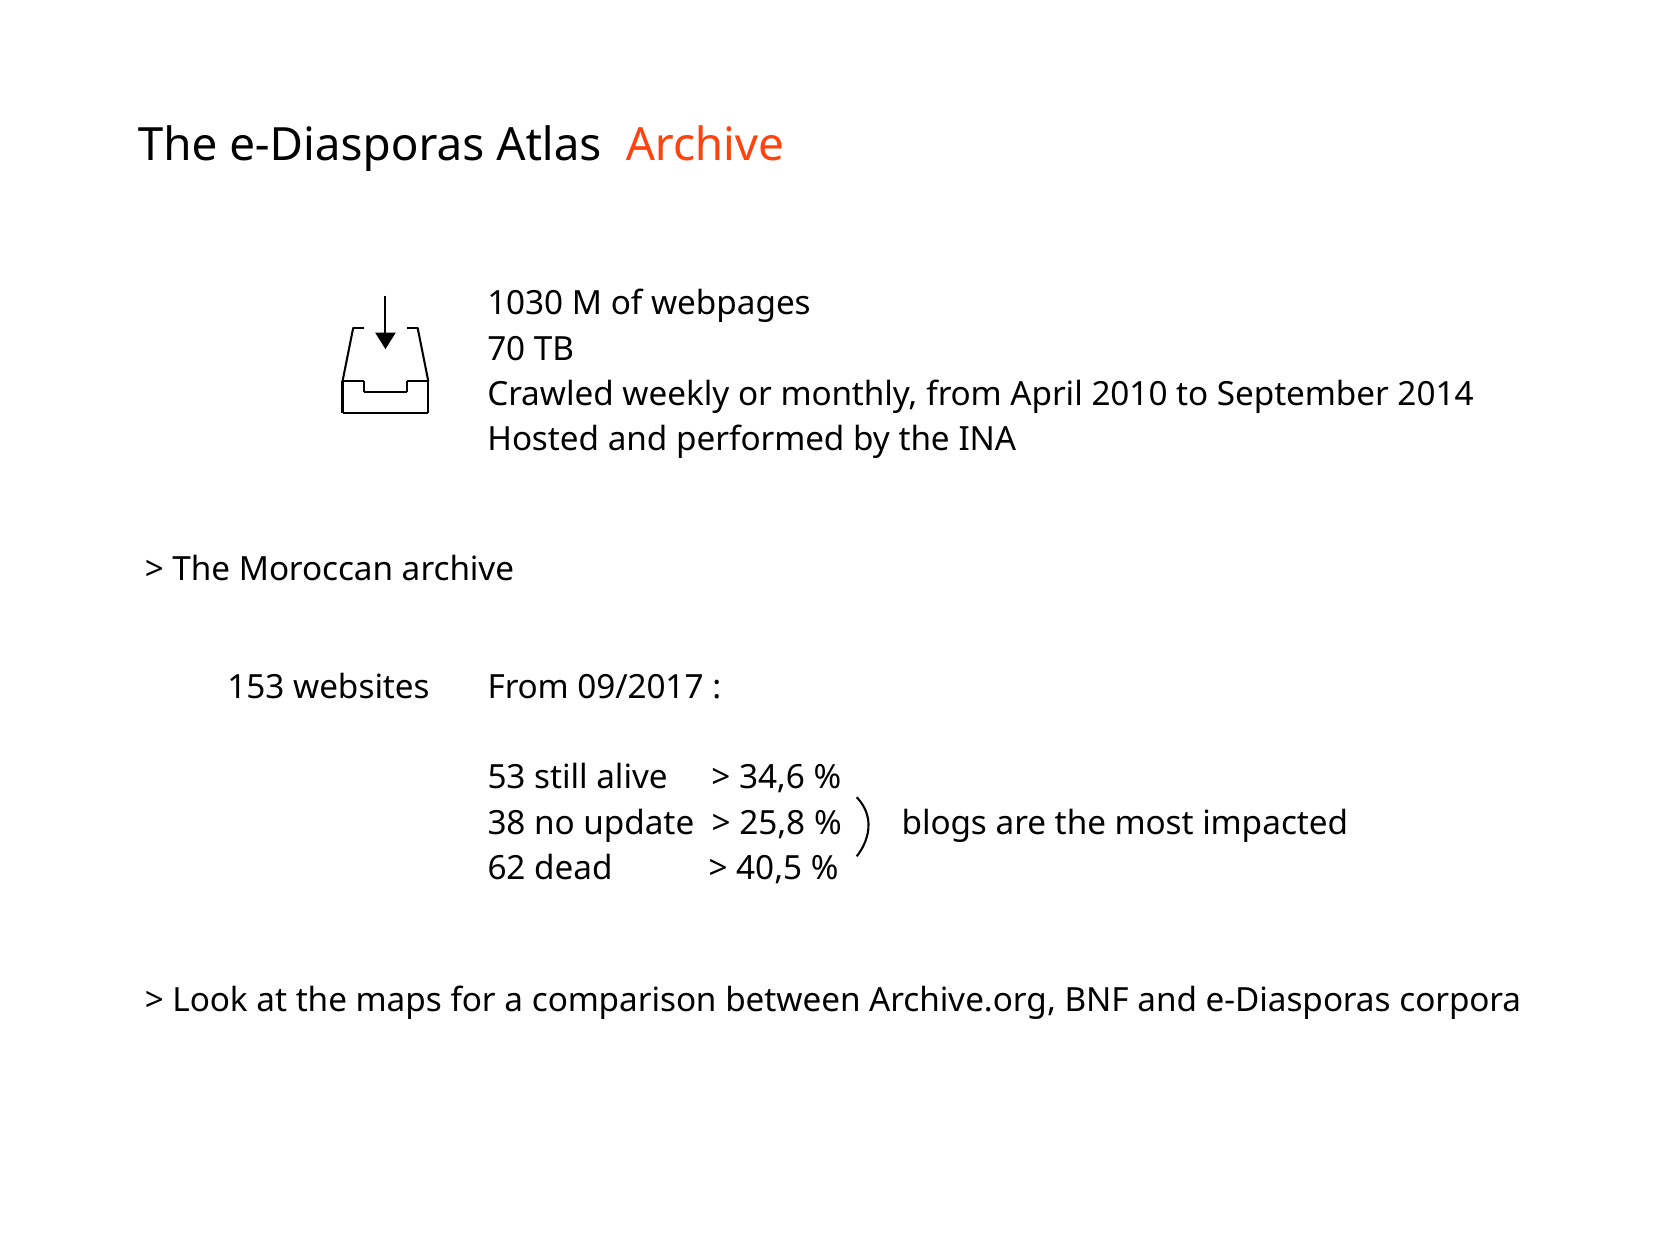

The e-Diasporas Atlas Archive
1030 M of webpages
70 TB
Crawled weekly or monthly, from April 2010 to September 2014
Hosted and performed by the INA
> The Moroccan archive
153 websites
From 09/2017 :
53 still alive > 34,6 %
38 no update > 25,8 %
62 dead > 40,5 %
blogs are the most impacted
> Look at the maps for a comparison between Archive.org, BNF and e-Diasporas corpora